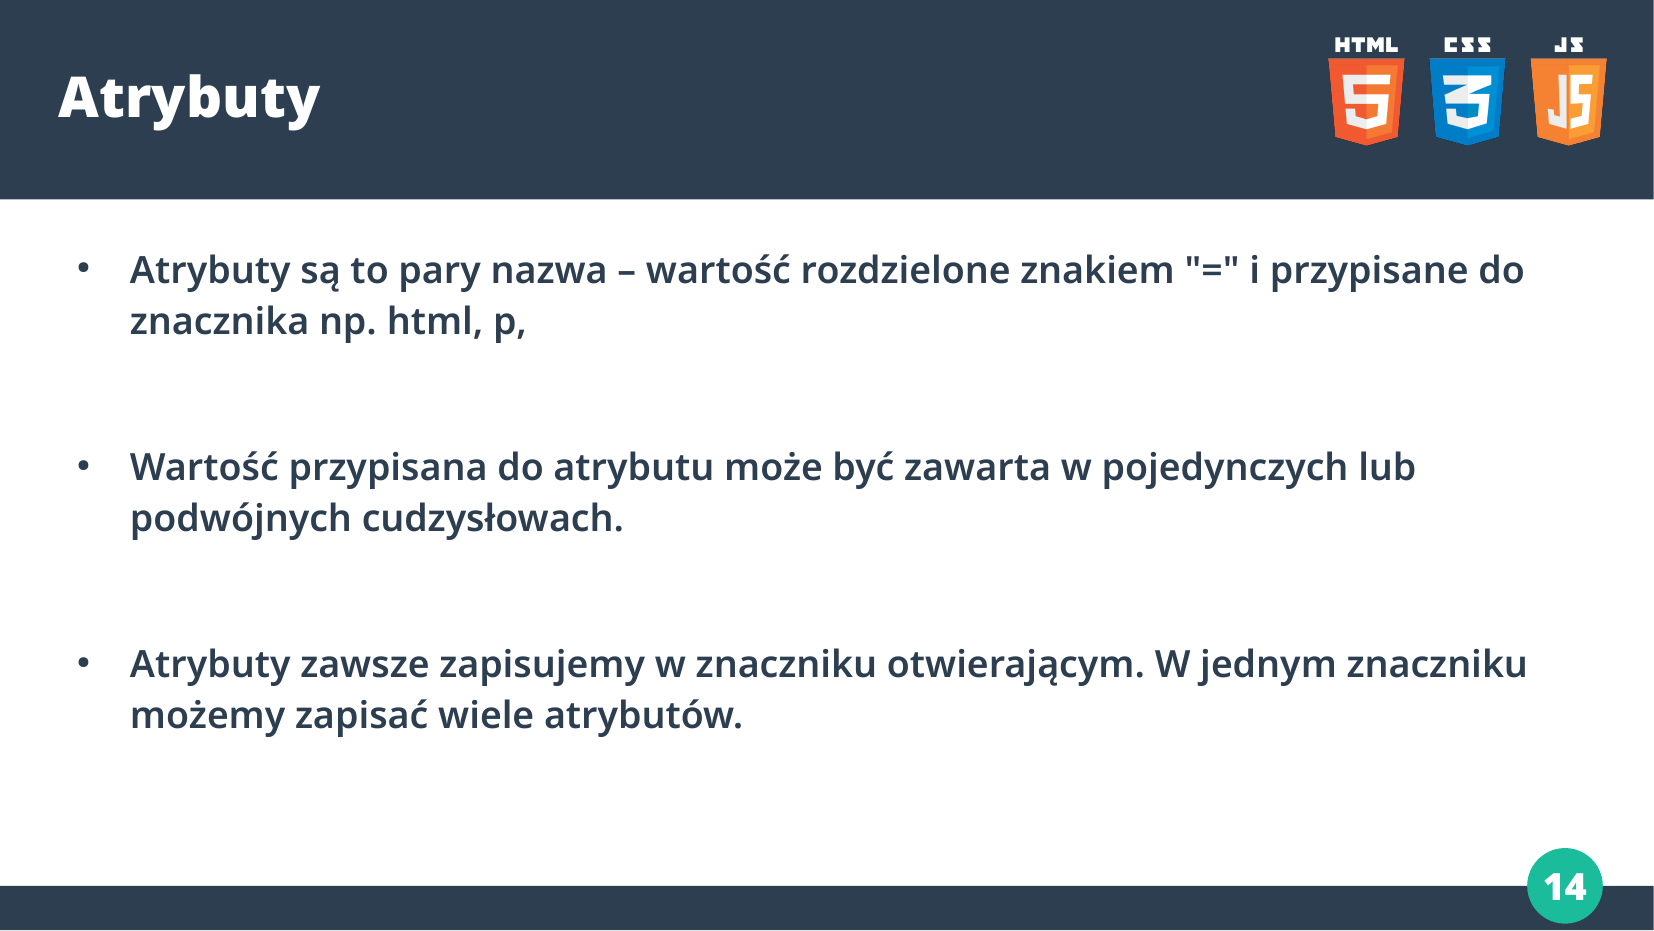

# Atrybuty
Atrybuty są to pary nazwa – wartość rozdzielone znakiem "=" i przypisane do znacznika np. html, p,
Wartość przypisana do atrybutu może być zawarta w pojedynczych lub podwójnych cudzysłowach.
Atrybuty zawsze zapisujemy w znaczniku otwierającym. W jednym znaczniku możemy zapisać wiele atrybutów.